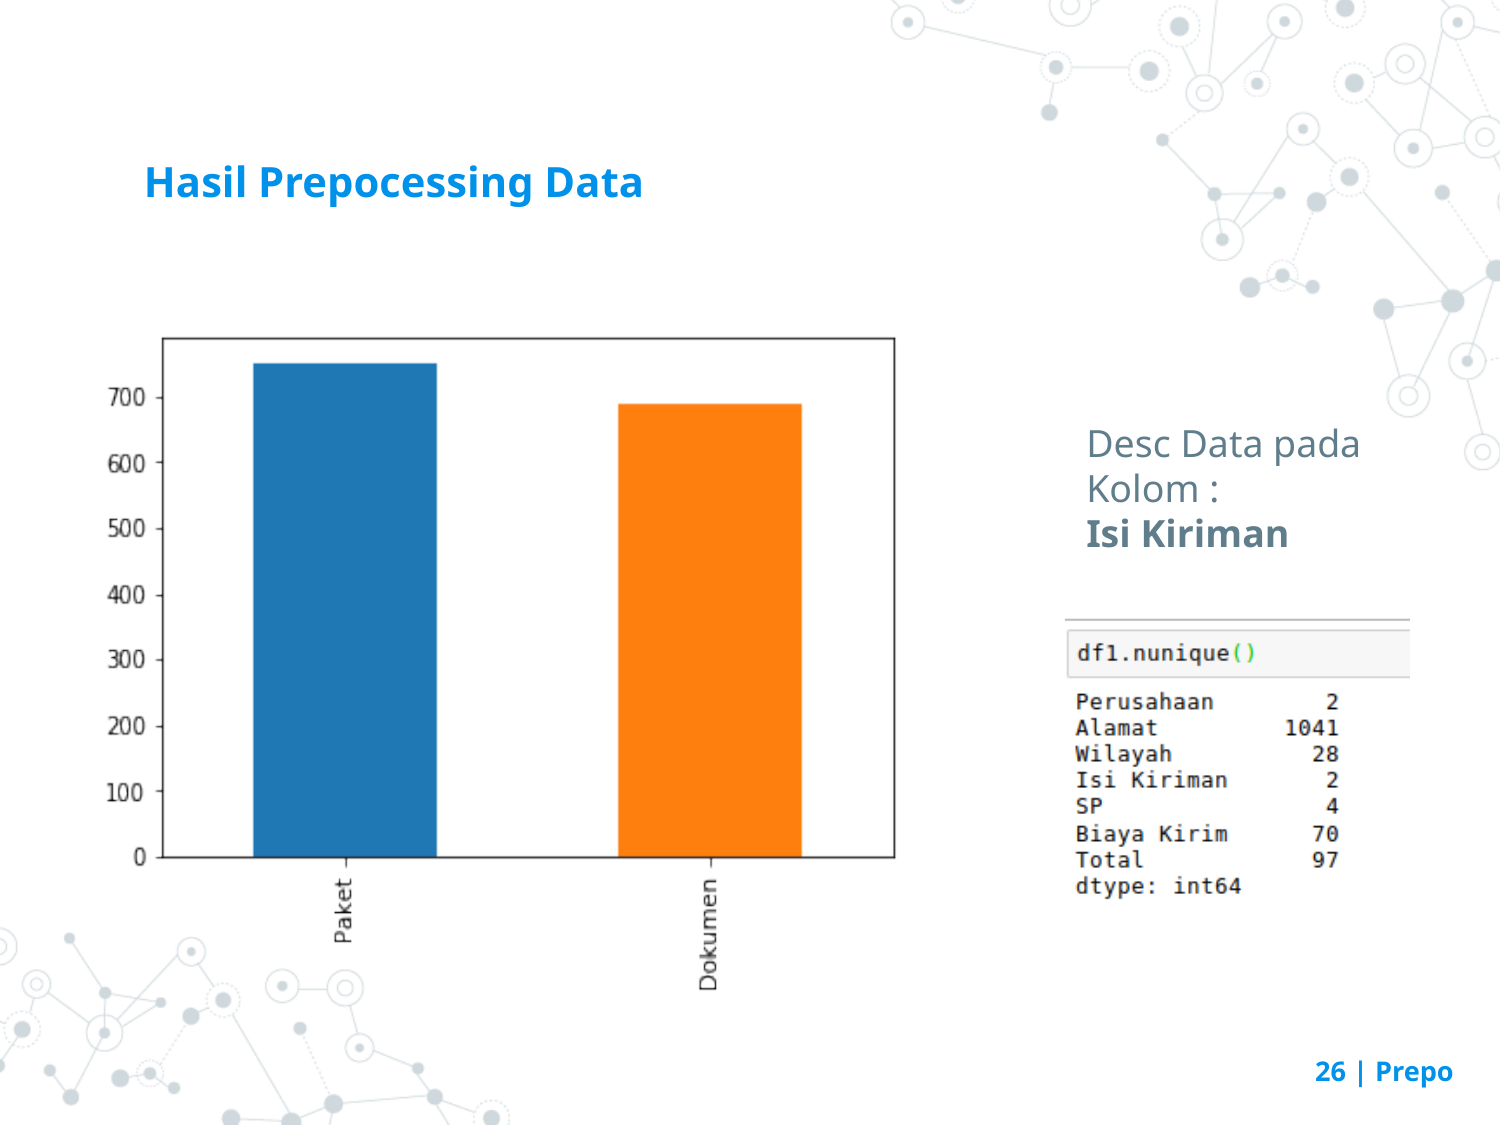

# Hasil Prepocessing Data
Desc Data pada
Kolom :
Isi Kiriman
 | Prepo